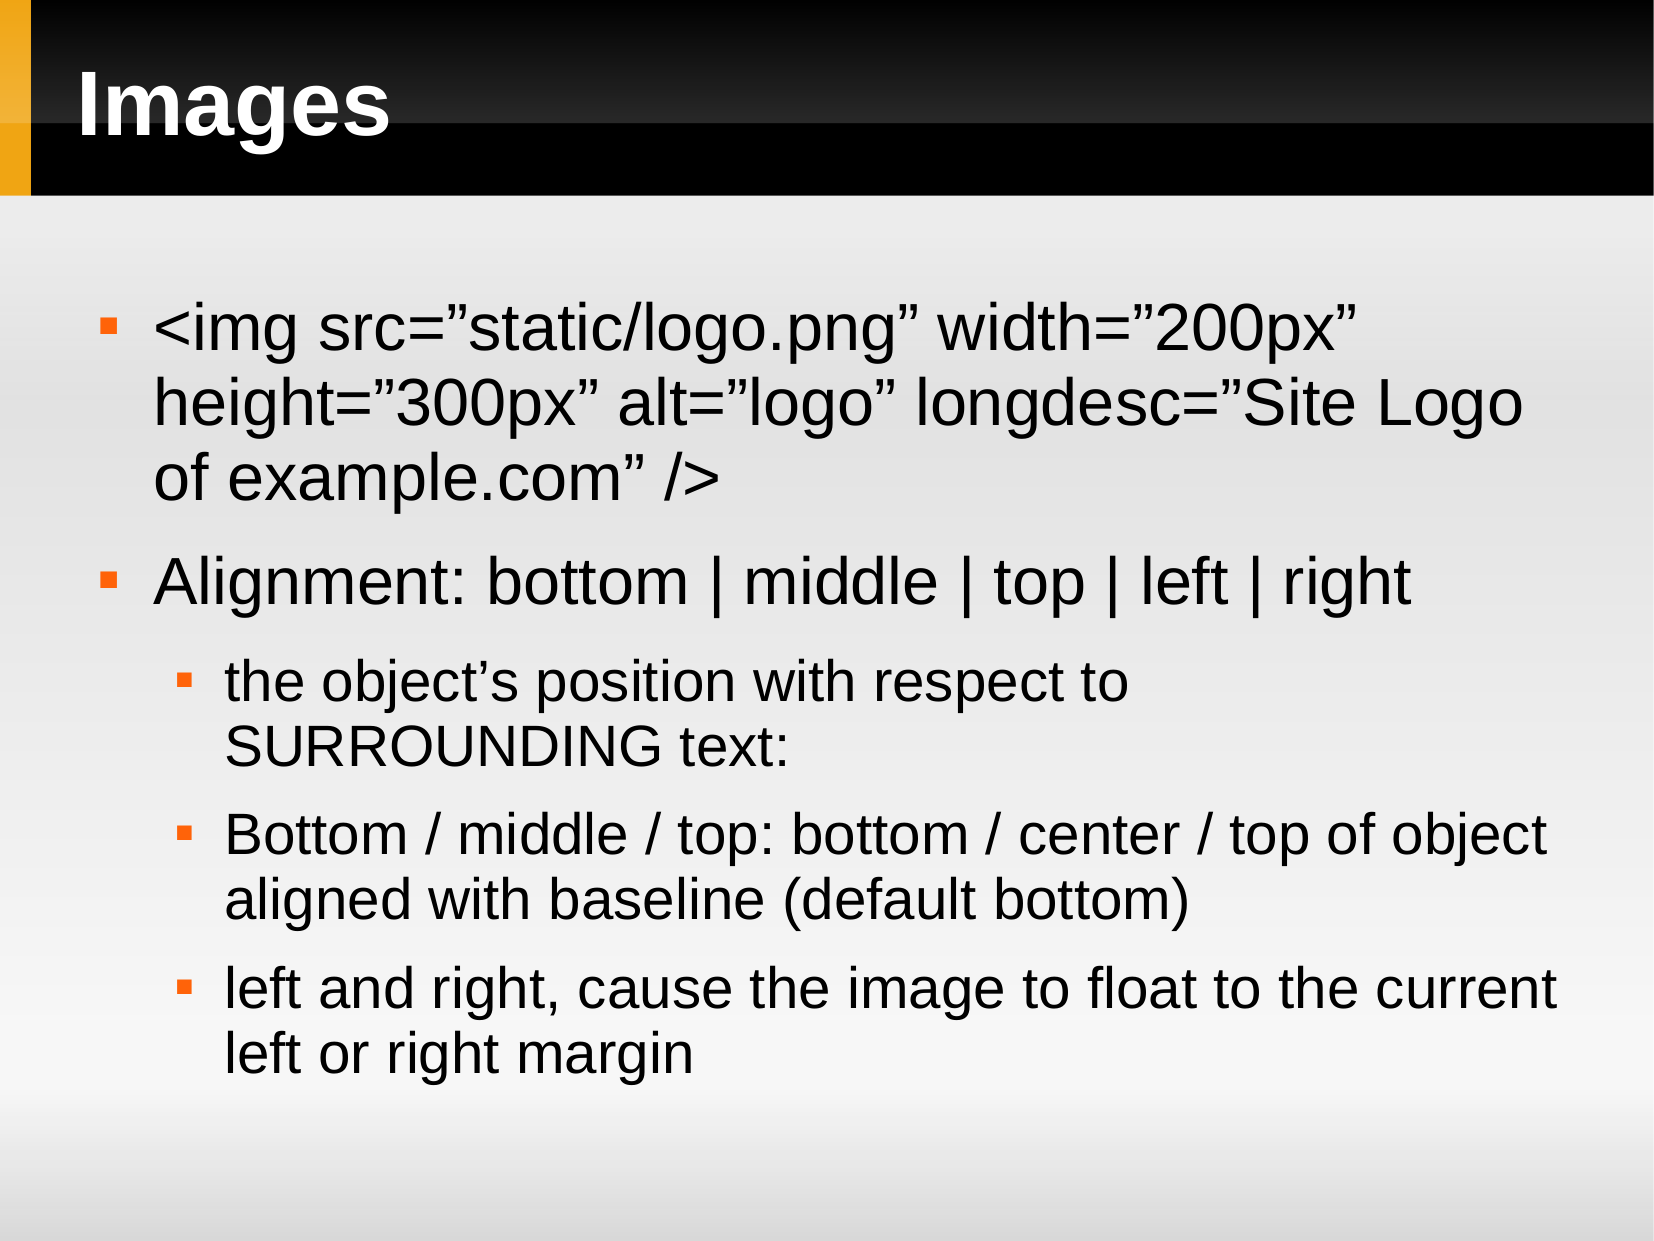

# Images
<img src=”static/logo.png” width=”200px” height=”300px” alt=”logo” longdesc=”Site Logo of example.com” />
Alignment: bottom | middle | top | left | right
the object’s position with respect to SURROUNDING text:
Bottom / middle / top: bottom / center / top of object aligned with baseline (default bottom)
left and right, cause the image to float to the current left or right margin